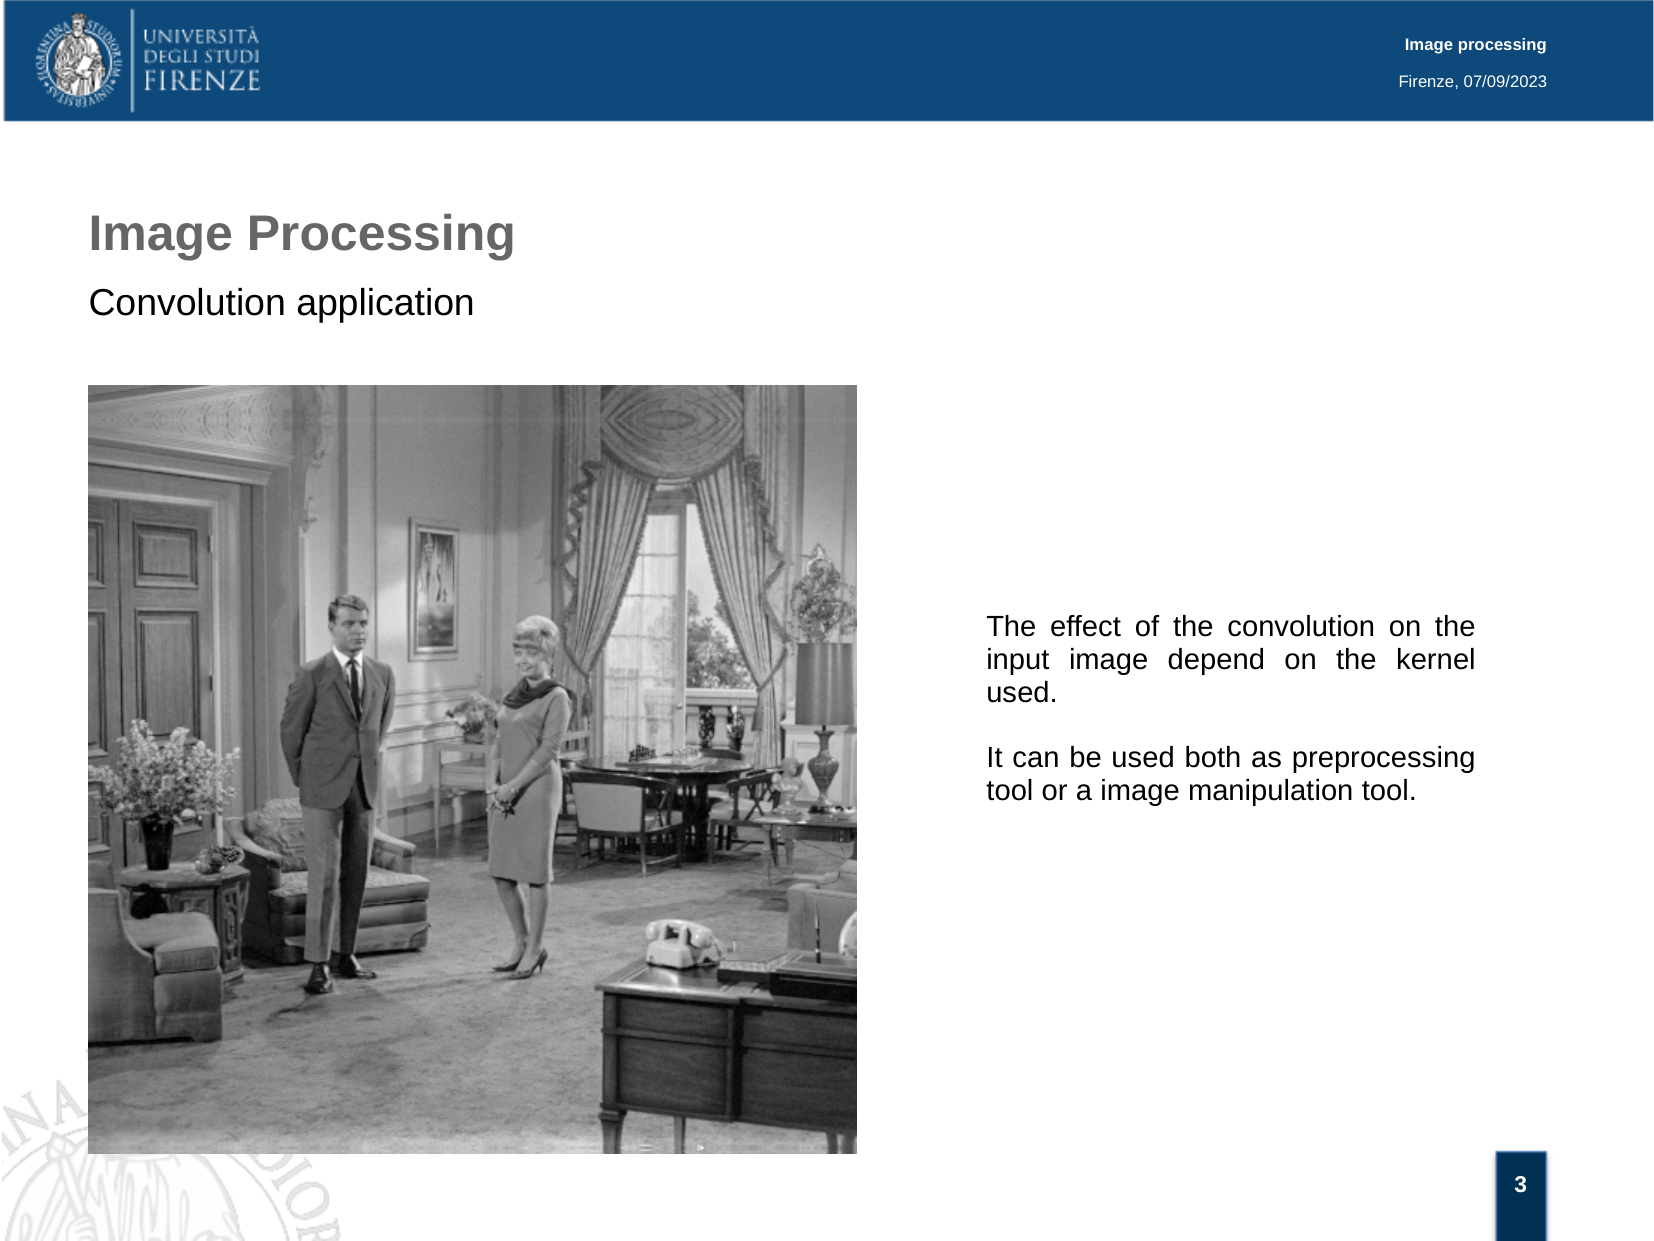

Image processing
Firenze, 07/09/2023
Image Processing
Convolution application
The effect of the convolution on the input image depend on the kernel used.
It can be used both as preprocessing tool or a image manipulation tool.
3